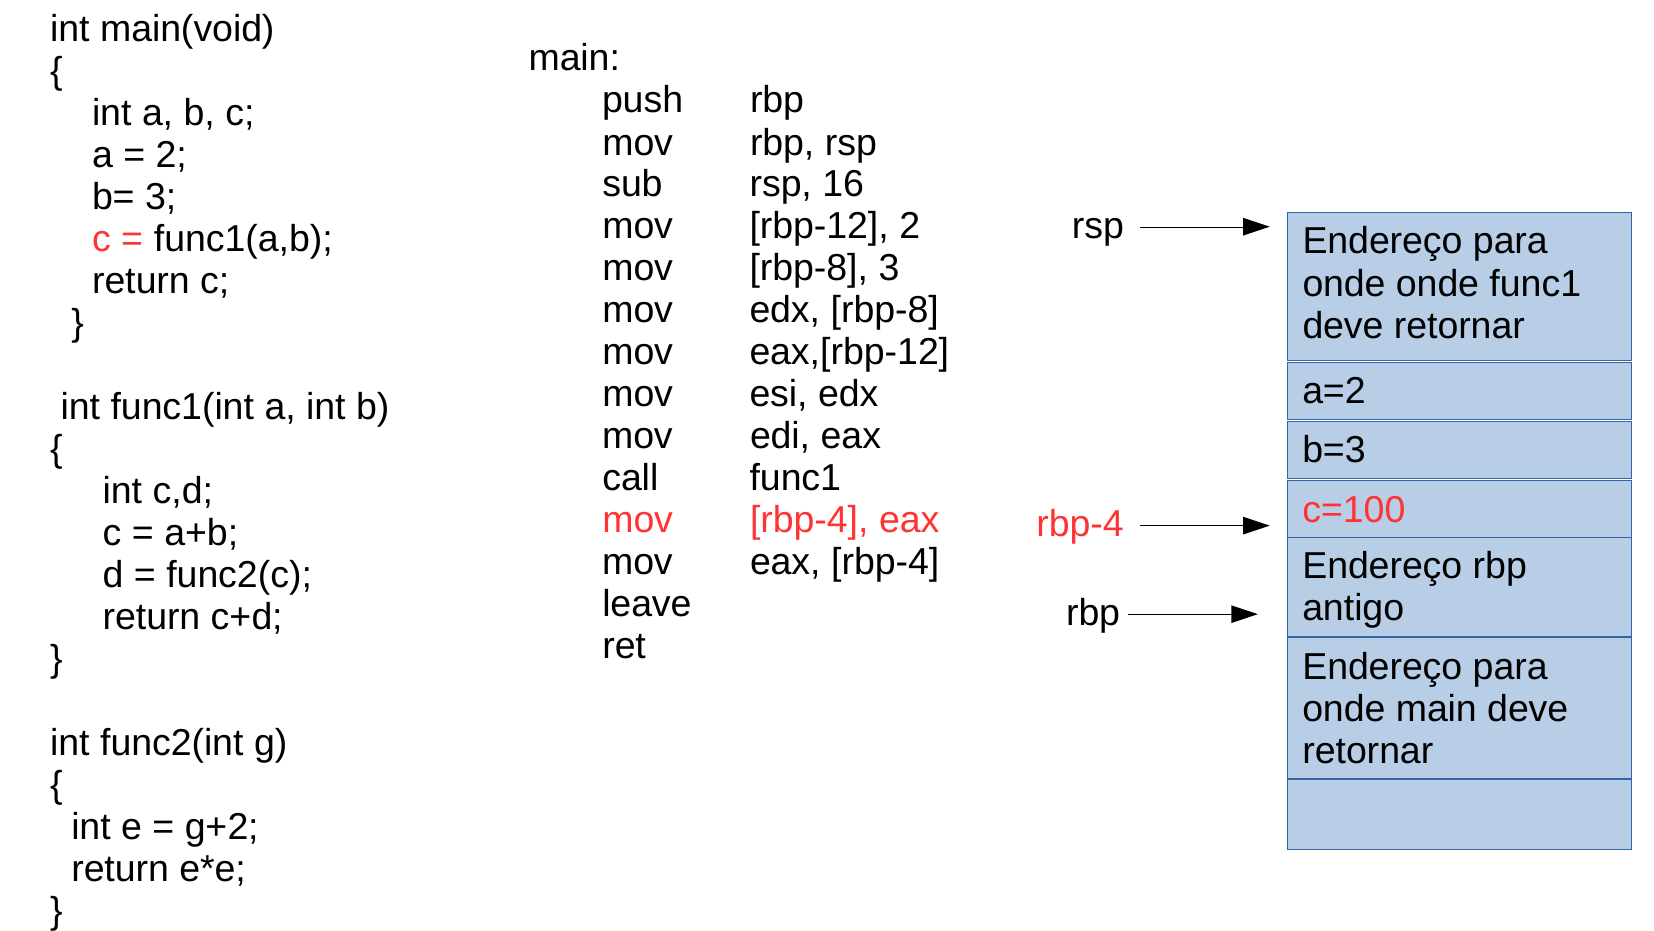

int main(void)
{
 int a, b, c;
 a = 2;
 b= 3;
 c = func1(a,b);
 return c;
 }
 int func1(int a, int b)
{
 int c,d;
 c = a+b;
 d = func2(c);
 return c+d;
}
int func2(int g)
{
 int e = g+2;
 return e*e;
}
main:
 push 	rbp
	mov 	rbp, rsp
	sub 	 rsp, 16
	mov	 [rbp-12], 2
	mov	 [rbp-8], 3
	mov	 edx, [rbp-8]
	mov	 eax,[rbp-12]
	mov	 esi, edx
 mov 	edi, eax
	call	 func1
	mov 	[rbp-4], eax
 mov 	eax, [rbp-4]
	leave
	ret
rsp
Endereço para onde onde func1 deve retornar
a=2
b=3
c=100
rbp-4
Endereço rbp antigo
rbp
Endereço para onde main deve retornar